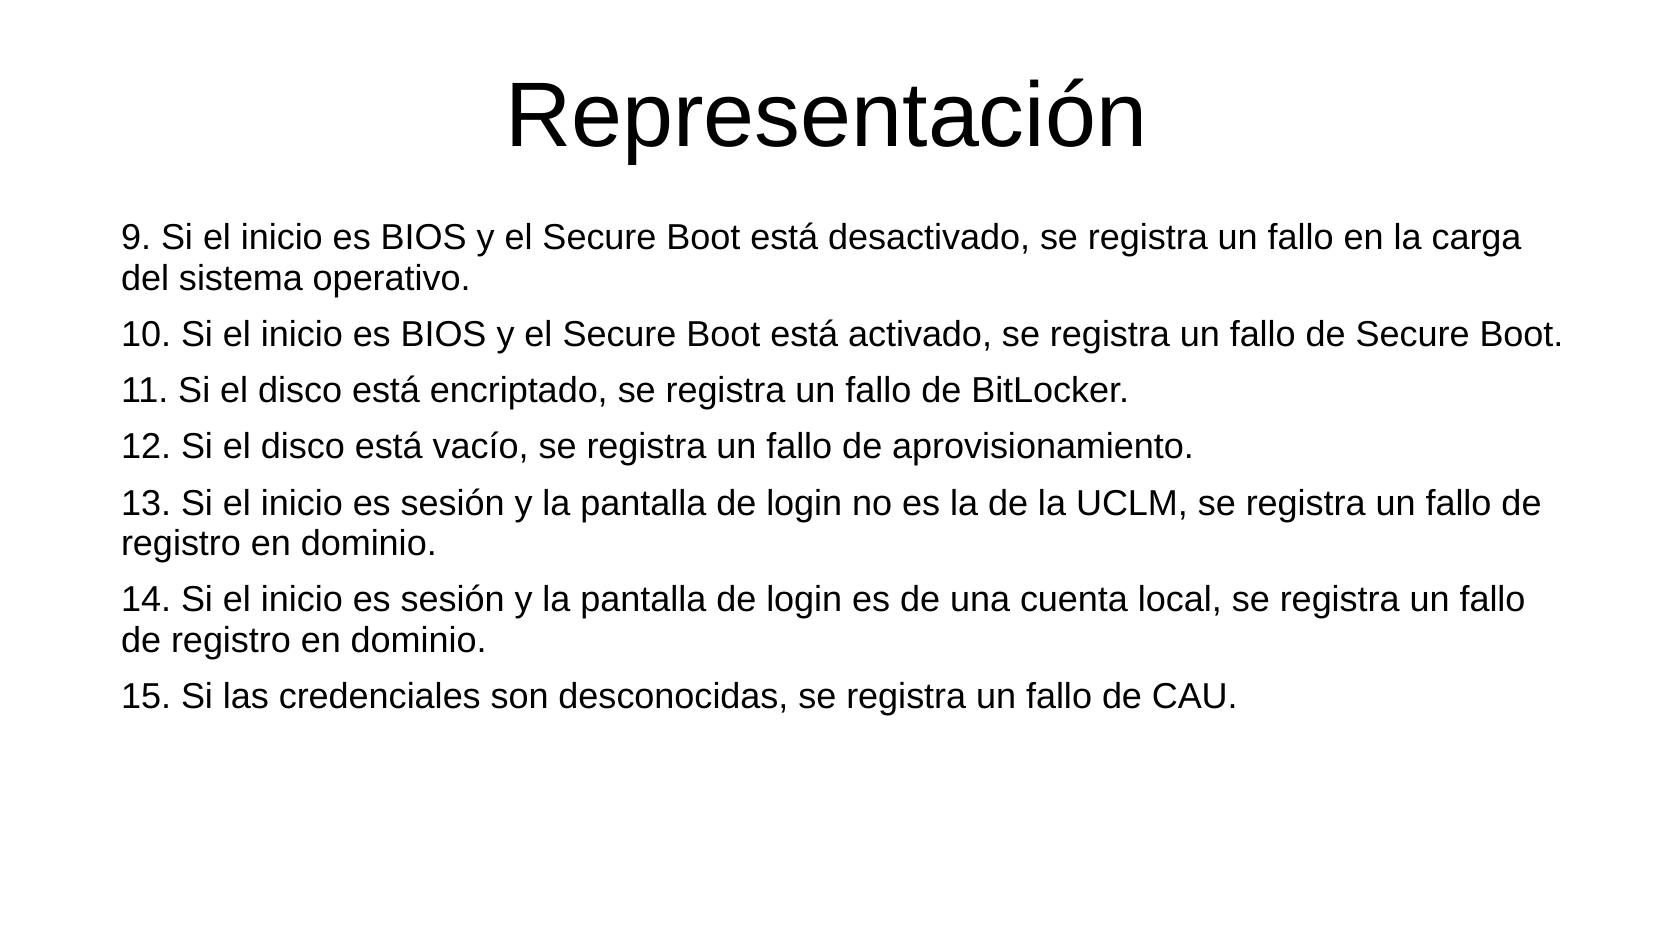

# Representación
9. Si el inicio es BIOS y el Secure Boot está desactivado, se registra un fallo en la carga del sistema operativo.
10. Si el inicio es BIOS y el Secure Boot está activado, se registra un fallo de Secure Boot.
11. Si el disco está encriptado, se registra un fallo de BitLocker.
12. Si el disco está vacío, se registra un fallo de aprovisionamiento.
13. Si el inicio es sesión y la pantalla de login no es la de la UCLM, se registra un fallo de registro en dominio.
14. Si el inicio es sesión y la pantalla de login es de una cuenta local, se registra un fallo de registro en dominio.
15. Si las credenciales son desconocidas, se registra un fallo de CAU.